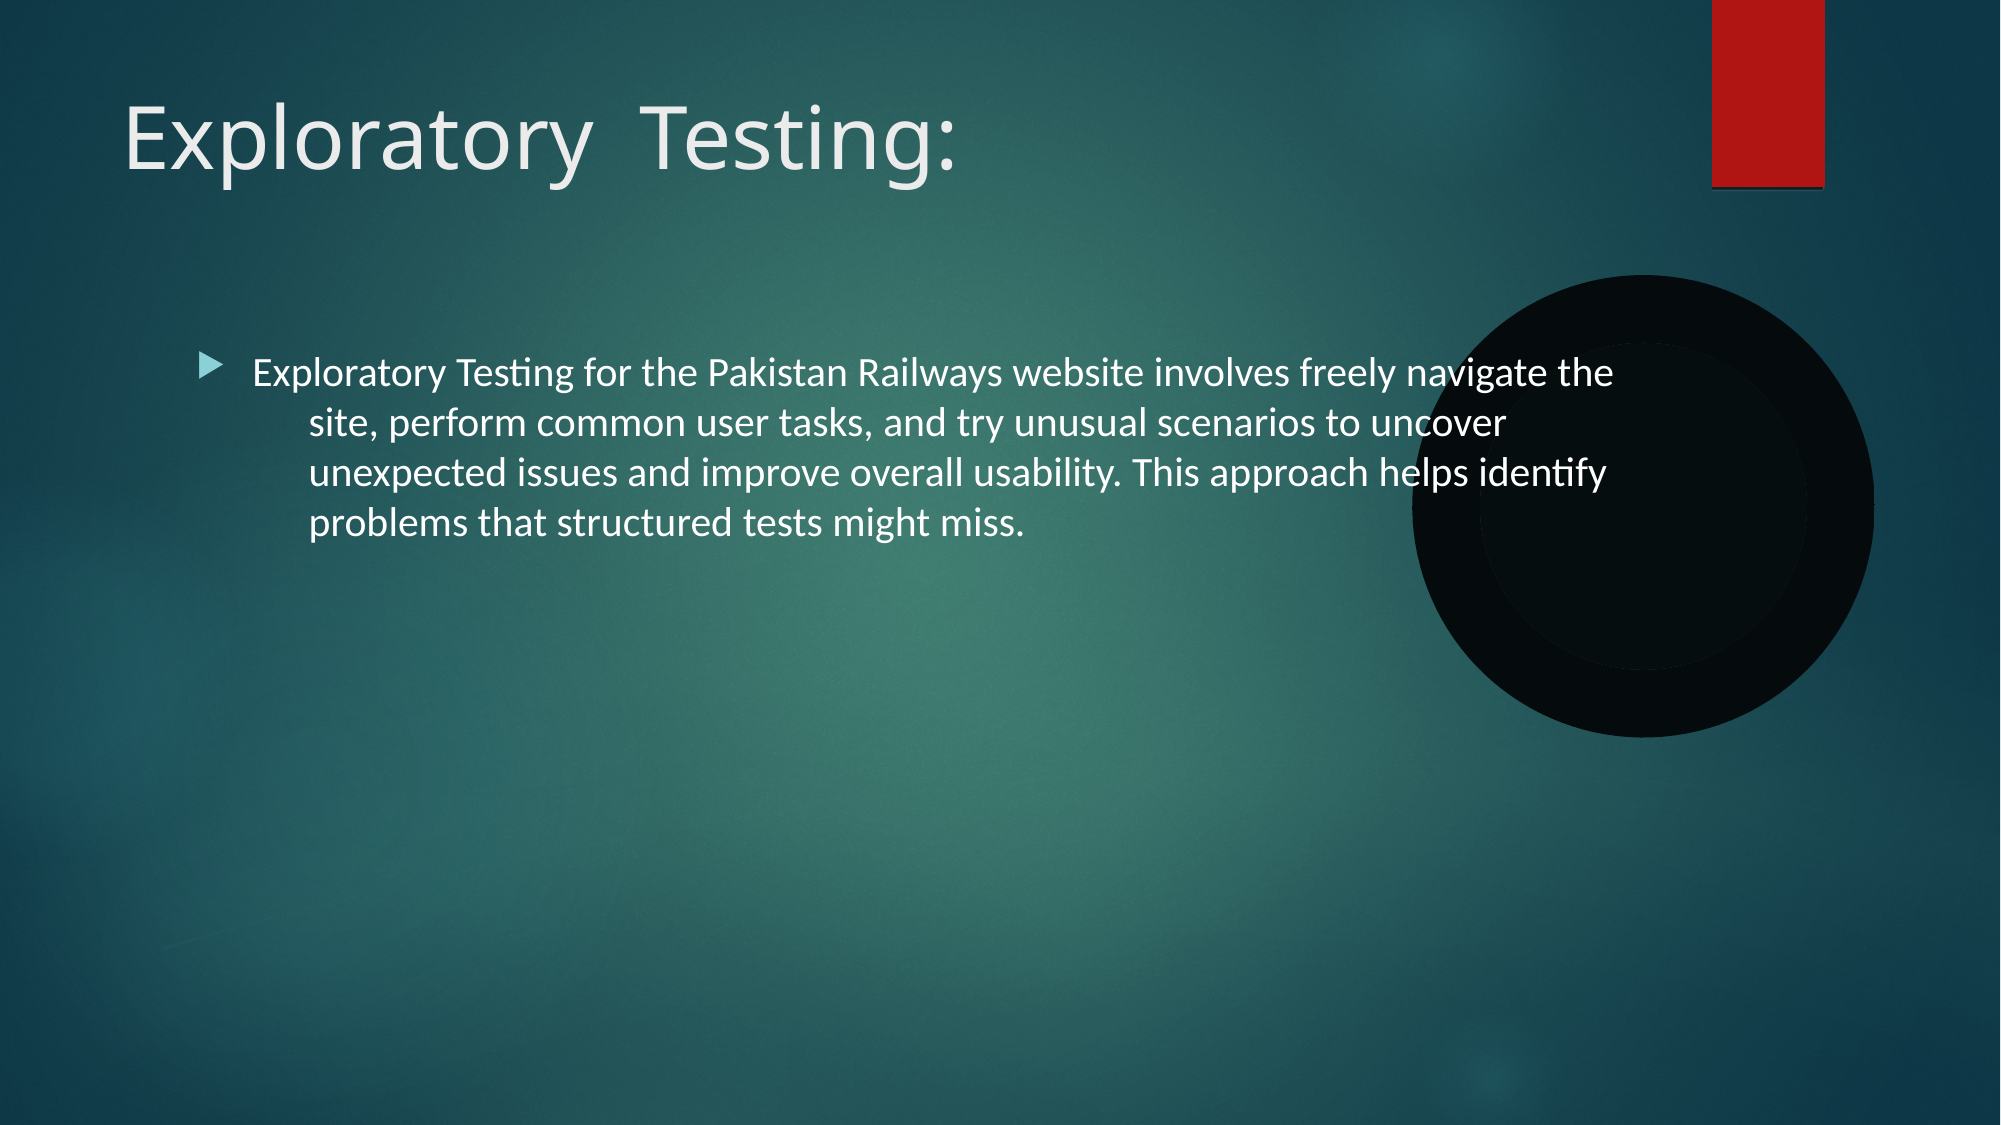

# Exploratory Testing:
Exploratory Testing for the Pakistan Railways website involves freely navigate the site, perform common user tasks, and try unusual scenarios to uncover unexpected issues and improve overall usability. This approach helps identify problems that structured tests might miss.